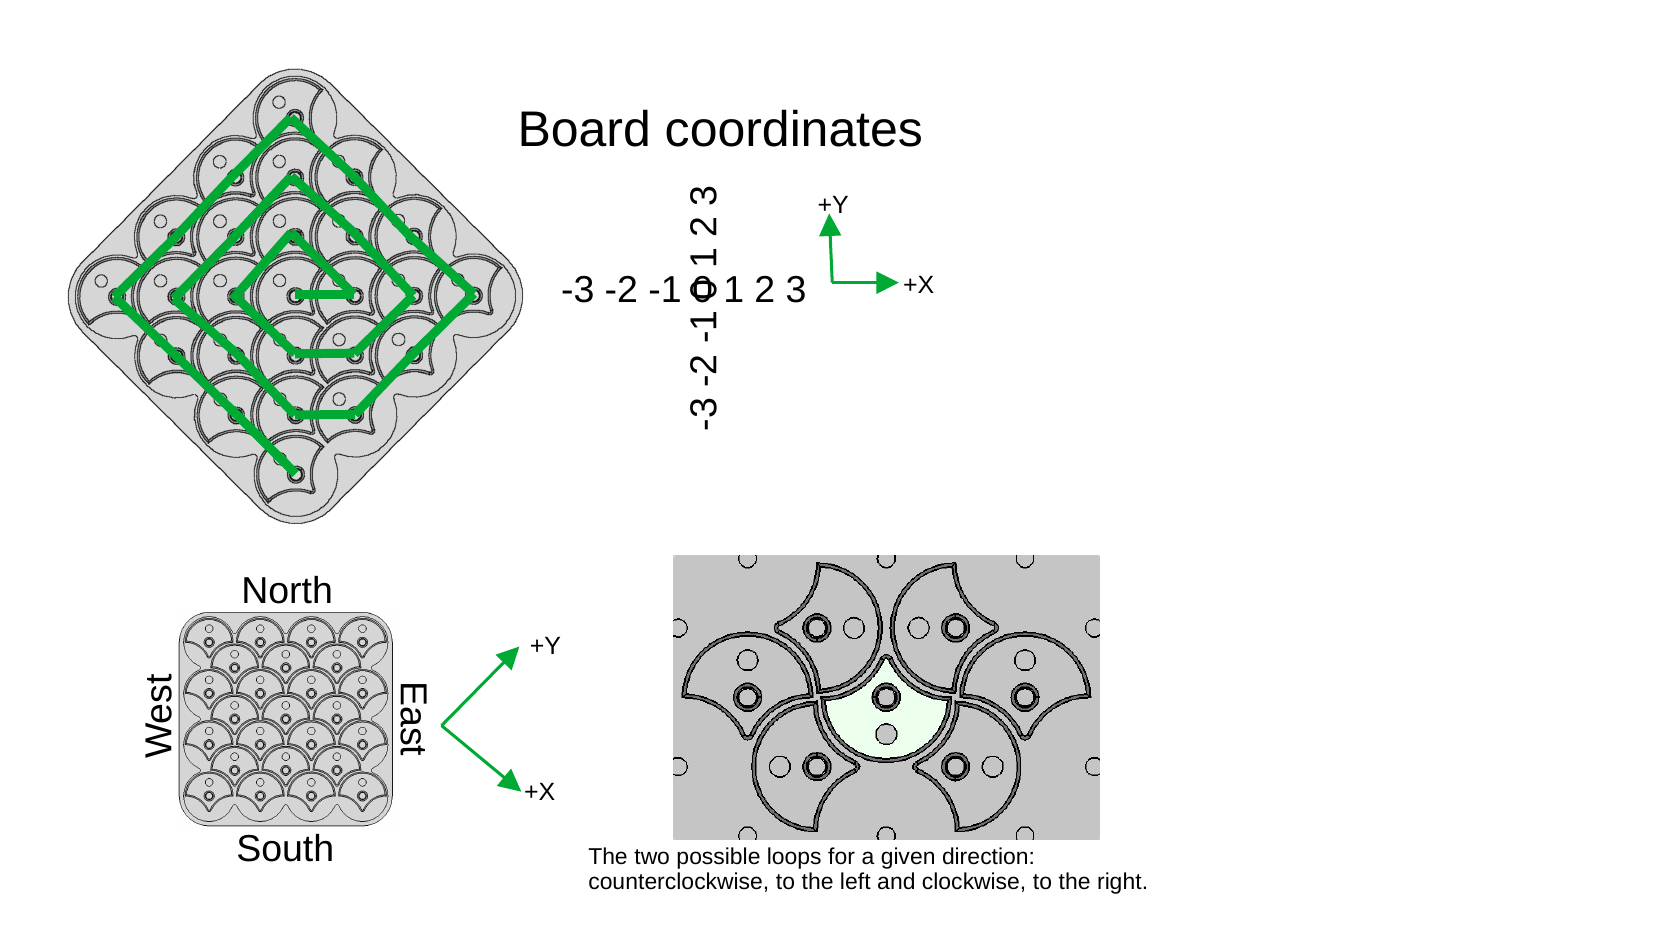

Board coordinates
+Y
-3 -2 -1 0 1 2 3
+X
-3 -2 -1 0 1 2 3
North
+Y
West
East
+X
South
The two possible loops for a given direction:
counterclockwise, to the left and clockwise, to the right.